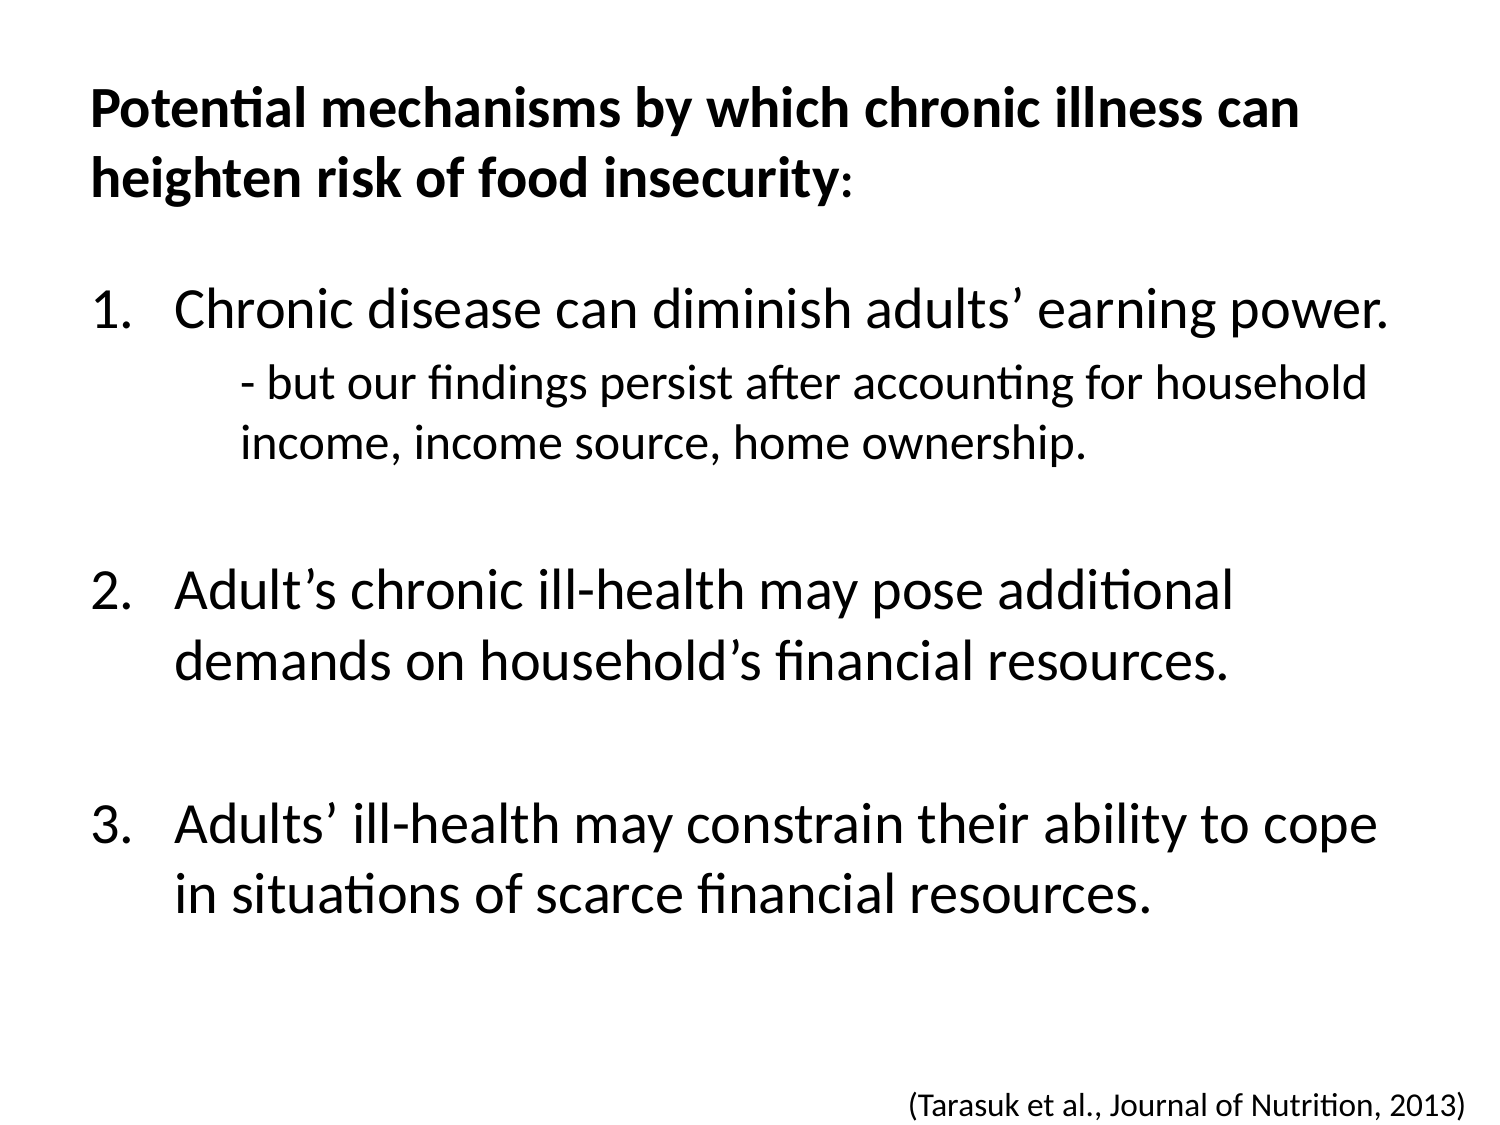

# Potential mechanisms by which chronic illness can heighten risk of food insecurity:
Chronic disease can diminish adults’ earning power.
	- but our findings persist after accounting for household income, income source, home ownership.
Adult’s chronic ill-health may pose additional demands on household’s financial resources.
Adults’ ill-health may constrain their ability to cope in situations of scarce financial resources.
(Tarasuk et al., Journal of Nutrition, 2013)